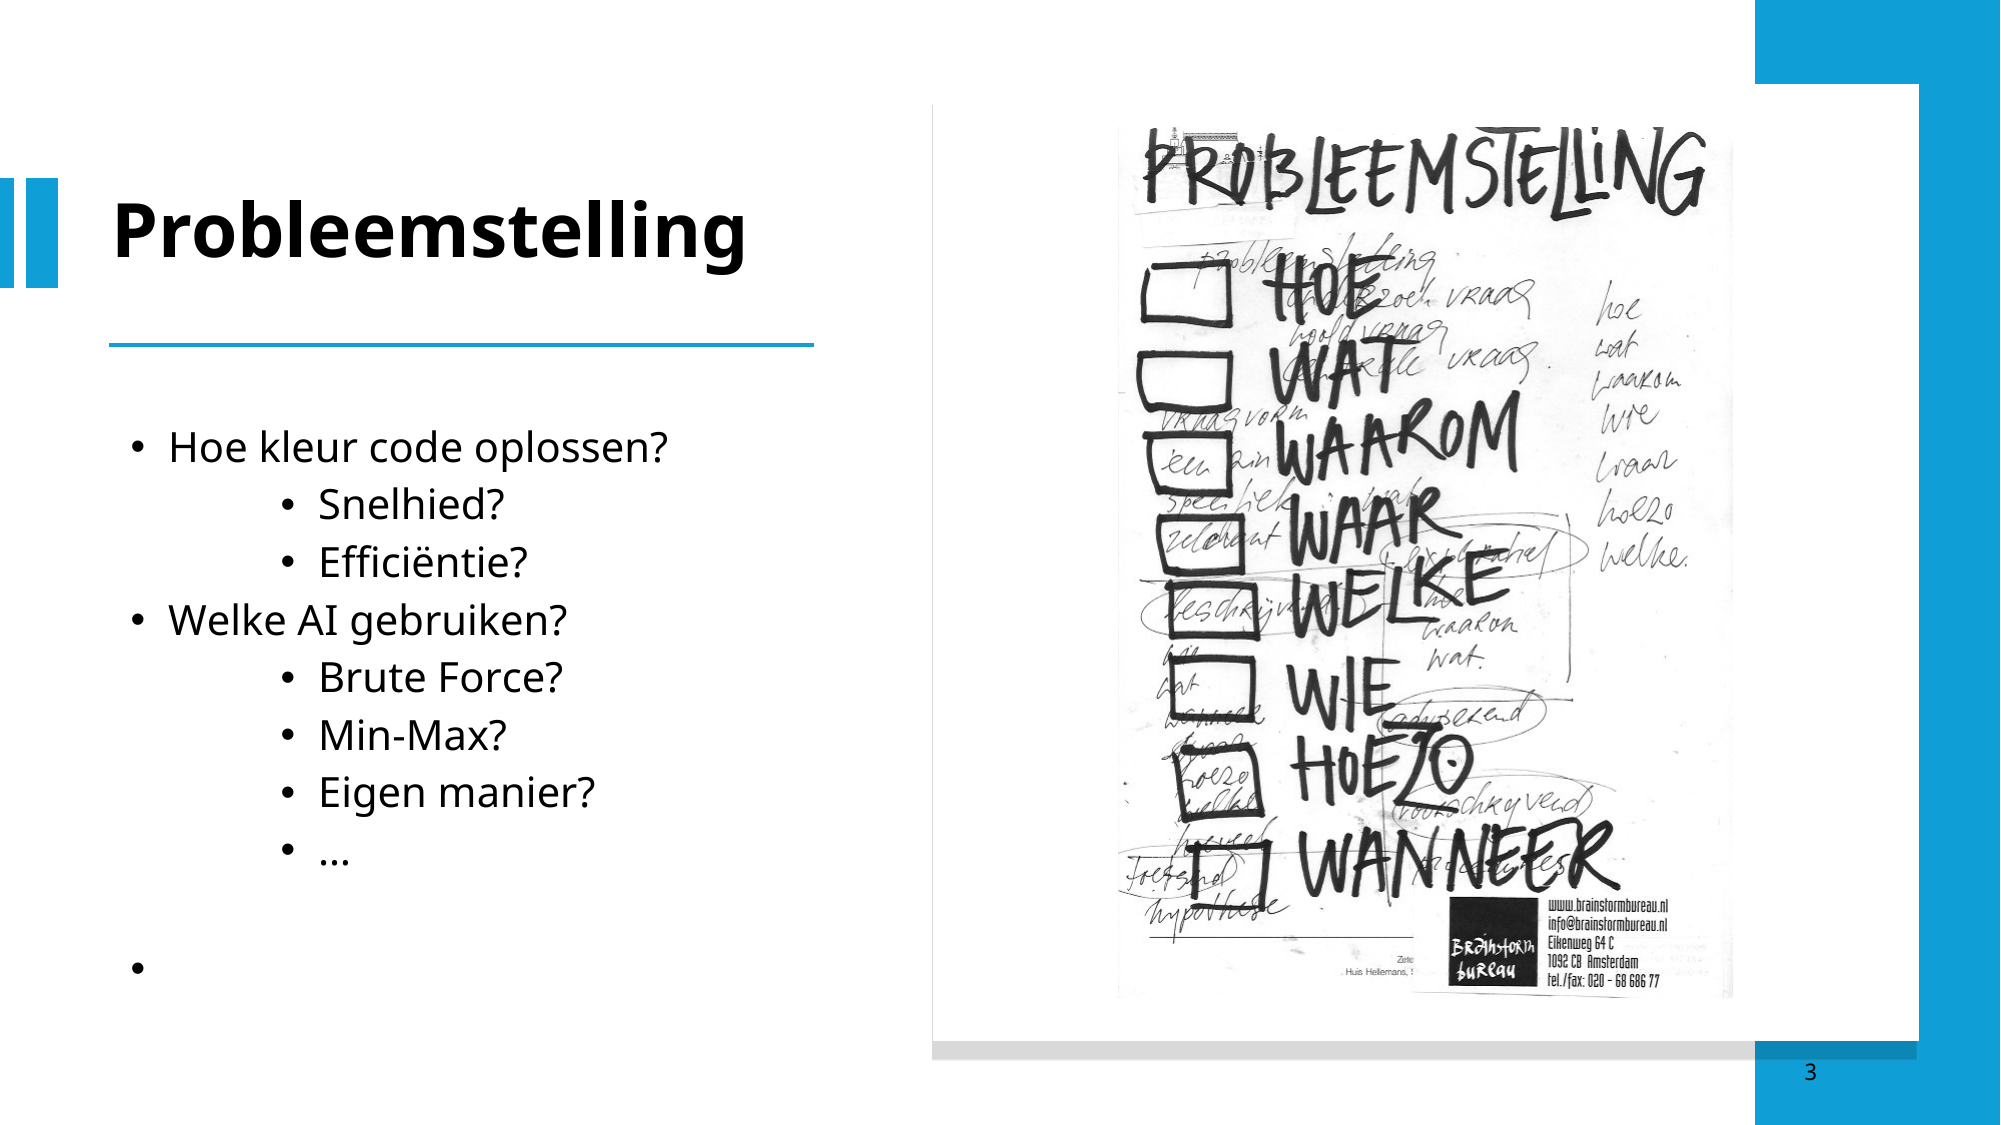

# Probleemstelling
Hoe kleur code oplossen?
Snelhied?
Efficiëntie?
Welke AI gebruiken?
Brute Force?
Min-Max?
Eigen manier?
…